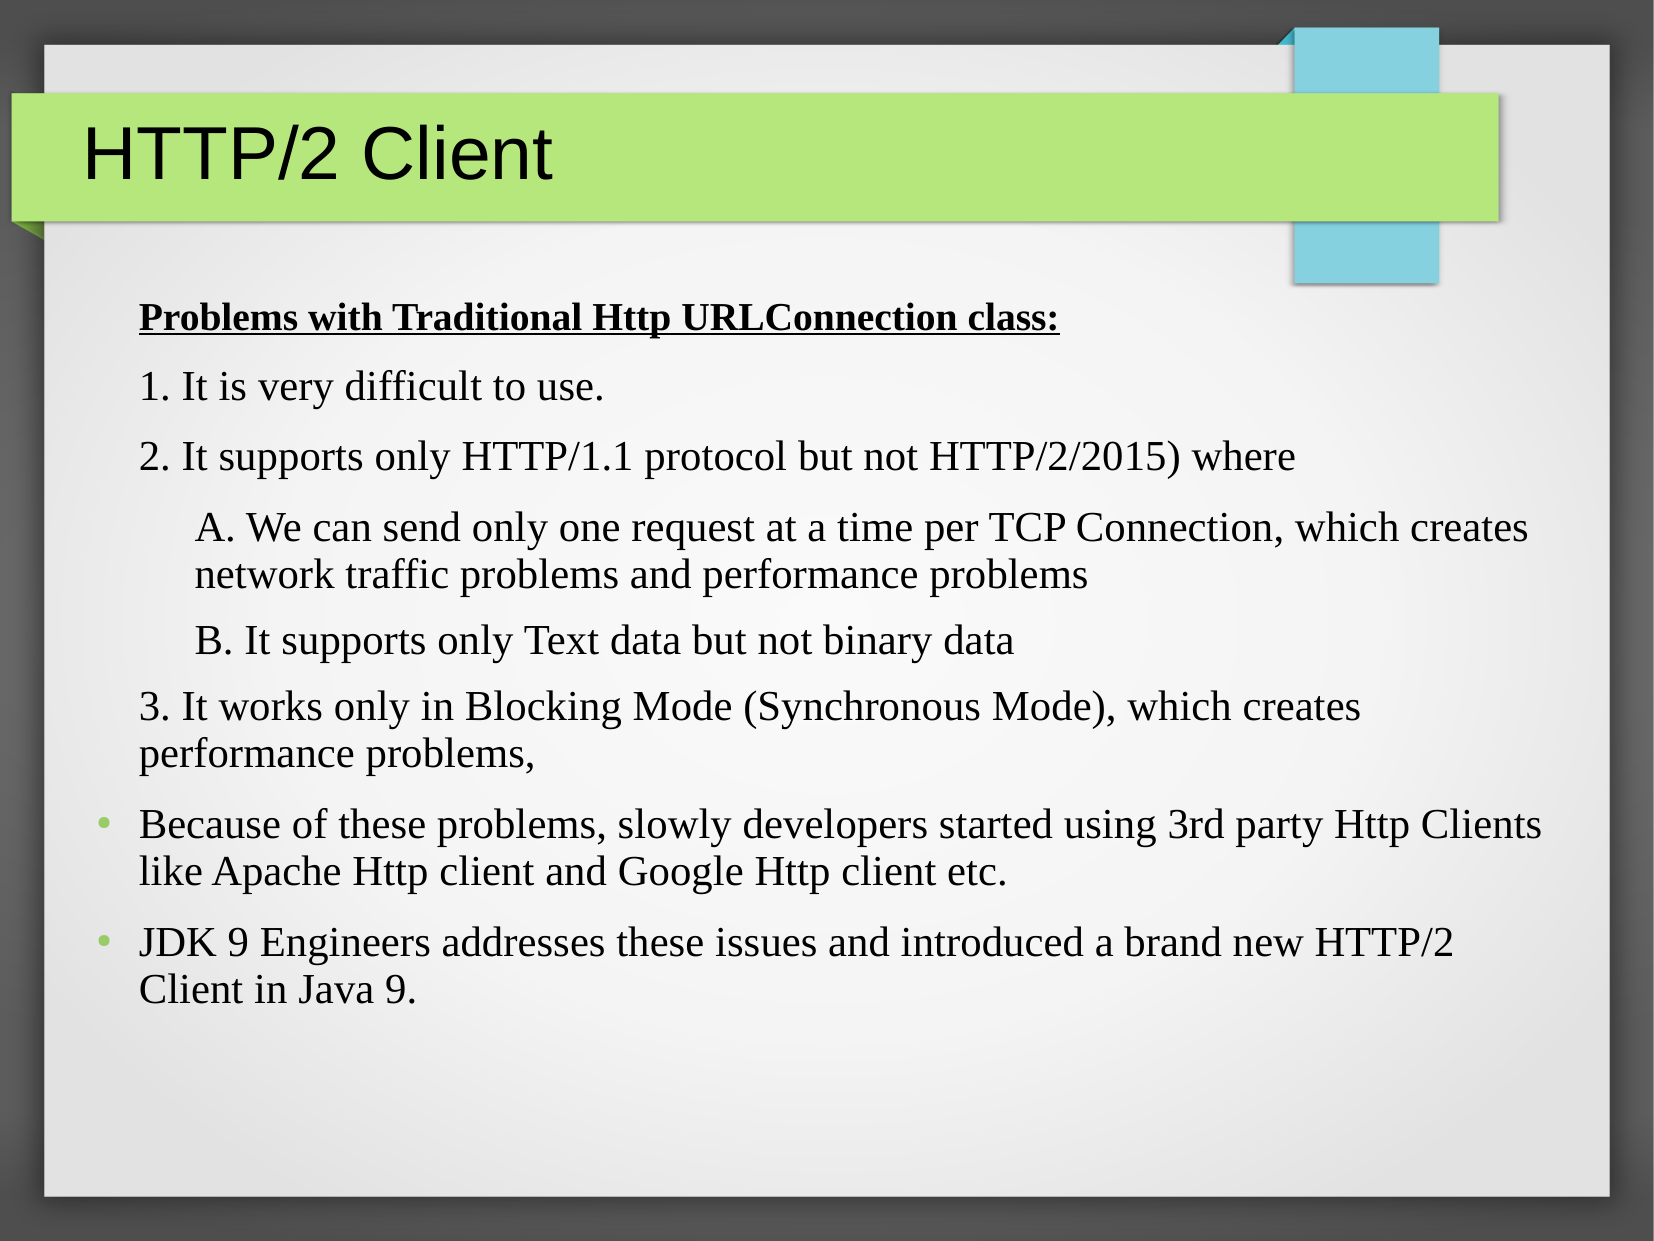

# HTTP/2 Client
Problems with Traditional Http URLConnection class:
1. It is very difficult to use.
2. It supports only HTTP/1.1 protocol but not HTTP/2/2015) where
A. We can send only one request at a time per TCP Connection, which creates network traffic problems and performance problems
B. It supports only Text data but not binary data
3. It works only in Blocking Mode (Synchronous Mode), which creates performance problems,
Because of these problems, slowly developers started using 3rd party Http Clients like Apache Http client and Google Http client etc.
JDK 9 Engineers addresses these issues and introduced a brand new HTTP/2 Client in Java 9.